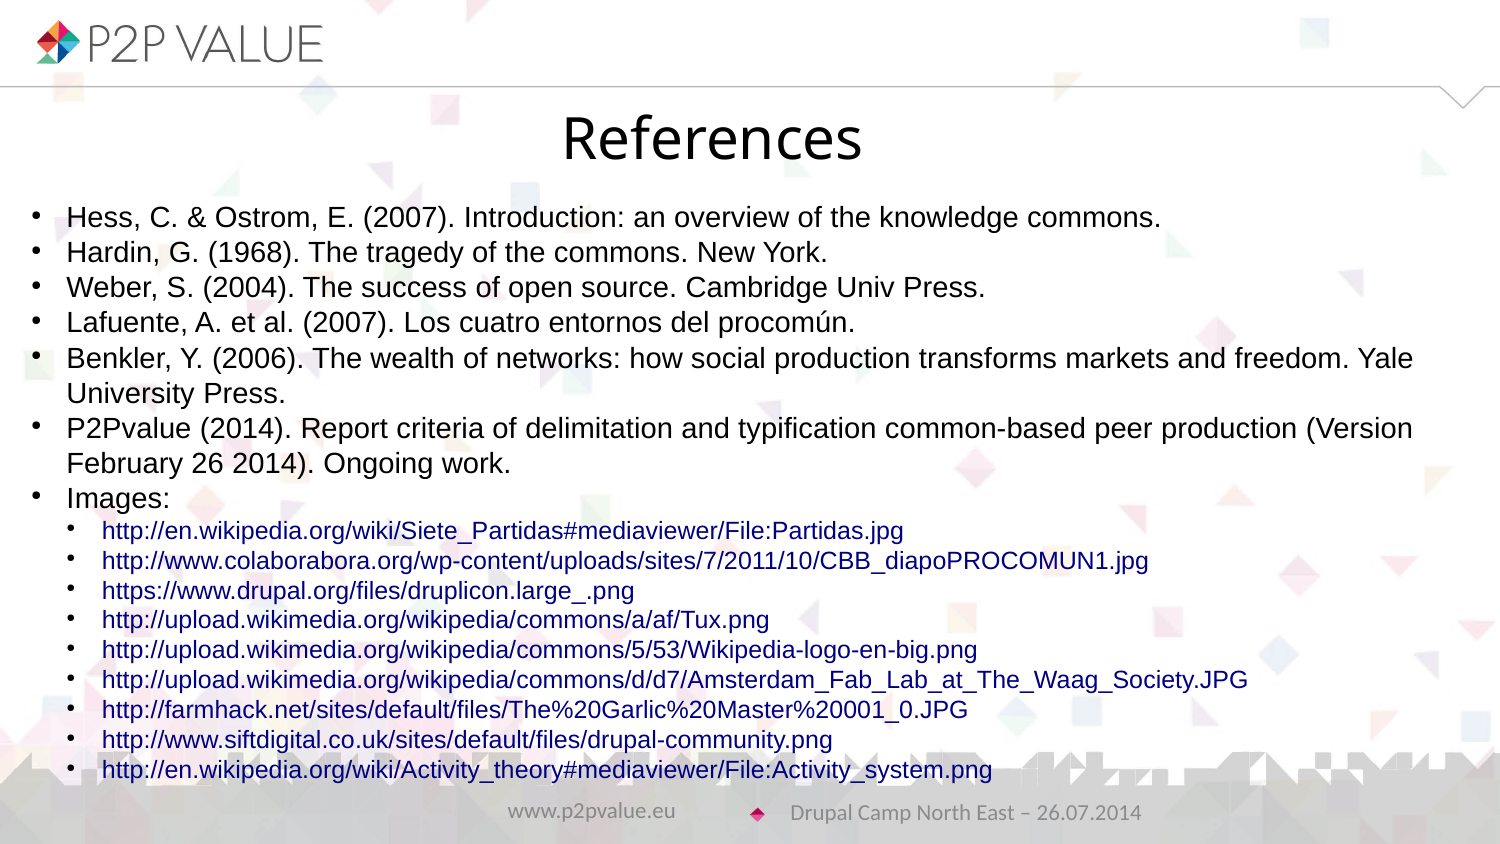

# References
Hess, C. & Ostrom, E. (2007). Introduction: an overview of the knowledge commons.
Hardin, G. (1968). The tragedy of the commons. New York.
Weber, S. (2004). The success of open source. Cambridge Univ Press.
Lafuente, A. et al. (2007). Los cuatro entornos del procomún.
Benkler, Y. (2006). The wealth of networks: how social production transforms markets and freedom. Yale University Press.
P2Pvalue (2014). Report criteria of delimitation and typification common-based peer production (Version February 26 2014). Ongoing work.
Images:
http://en.wikipedia.org/wiki/Siete_Partidas#mediaviewer/File:Partidas.jpg
http://www.colaborabora.org/wp-content/uploads/sites/7/2011/10/CBB_diapoPROCOMUN1.jpg
https://www.drupal.org/files/druplicon.large_.png
http://upload.wikimedia.org/wikipedia/commons/a/af/Tux.png
http://upload.wikimedia.org/wikipedia/commons/5/53/Wikipedia-logo-en-big.png
http://upload.wikimedia.org/wikipedia/commons/d/d7/Amsterdam_Fab_Lab_at_The_Waag_Society.JPG
http://farmhack.net/sites/default/files/The%20Garlic%20Master%20001_0.JPG
http://www.siftdigital.co.uk/sites/default/files/drupal-community.png
http://en.wikipedia.org/wiki/Activity_theory#mediaviewer/File:Activity_system.png
Drupal Camp North East – 26.07.2014
www.p2pvalue.eu